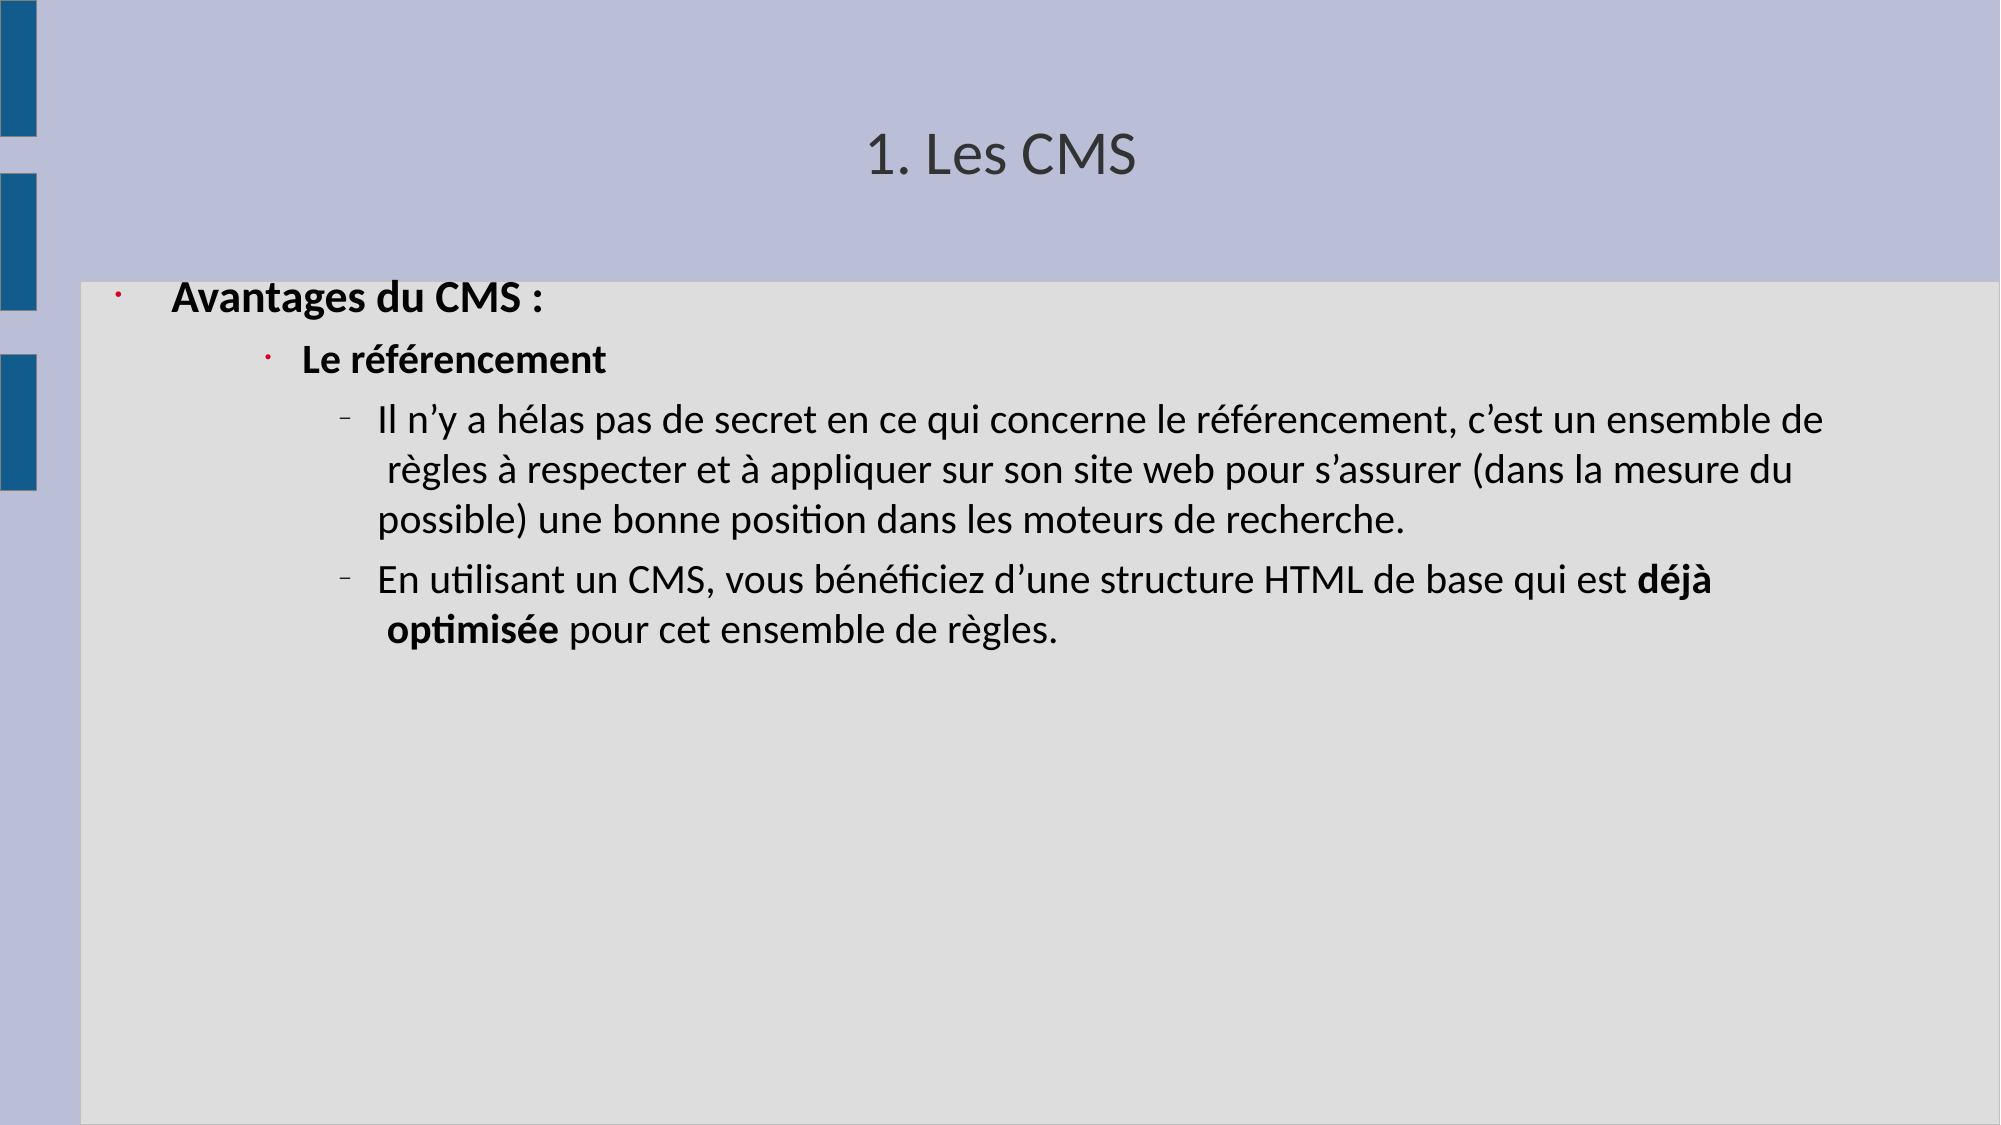

# 1. Les CMS
Avantages du CMS :
Le référencement
Il n’y a hélas pas de secret en ce qui concerne le référencement, c’est un ensemble de règles à respecter et à appliquer sur son site web pour s’assurer (dans la mesure du possible) une bonne position dans les moteurs de recherche.
En utilisant un CMS, vous bénéficiez d’une structure HTML de base qui est déjà optimisée pour cet ensemble de règles.